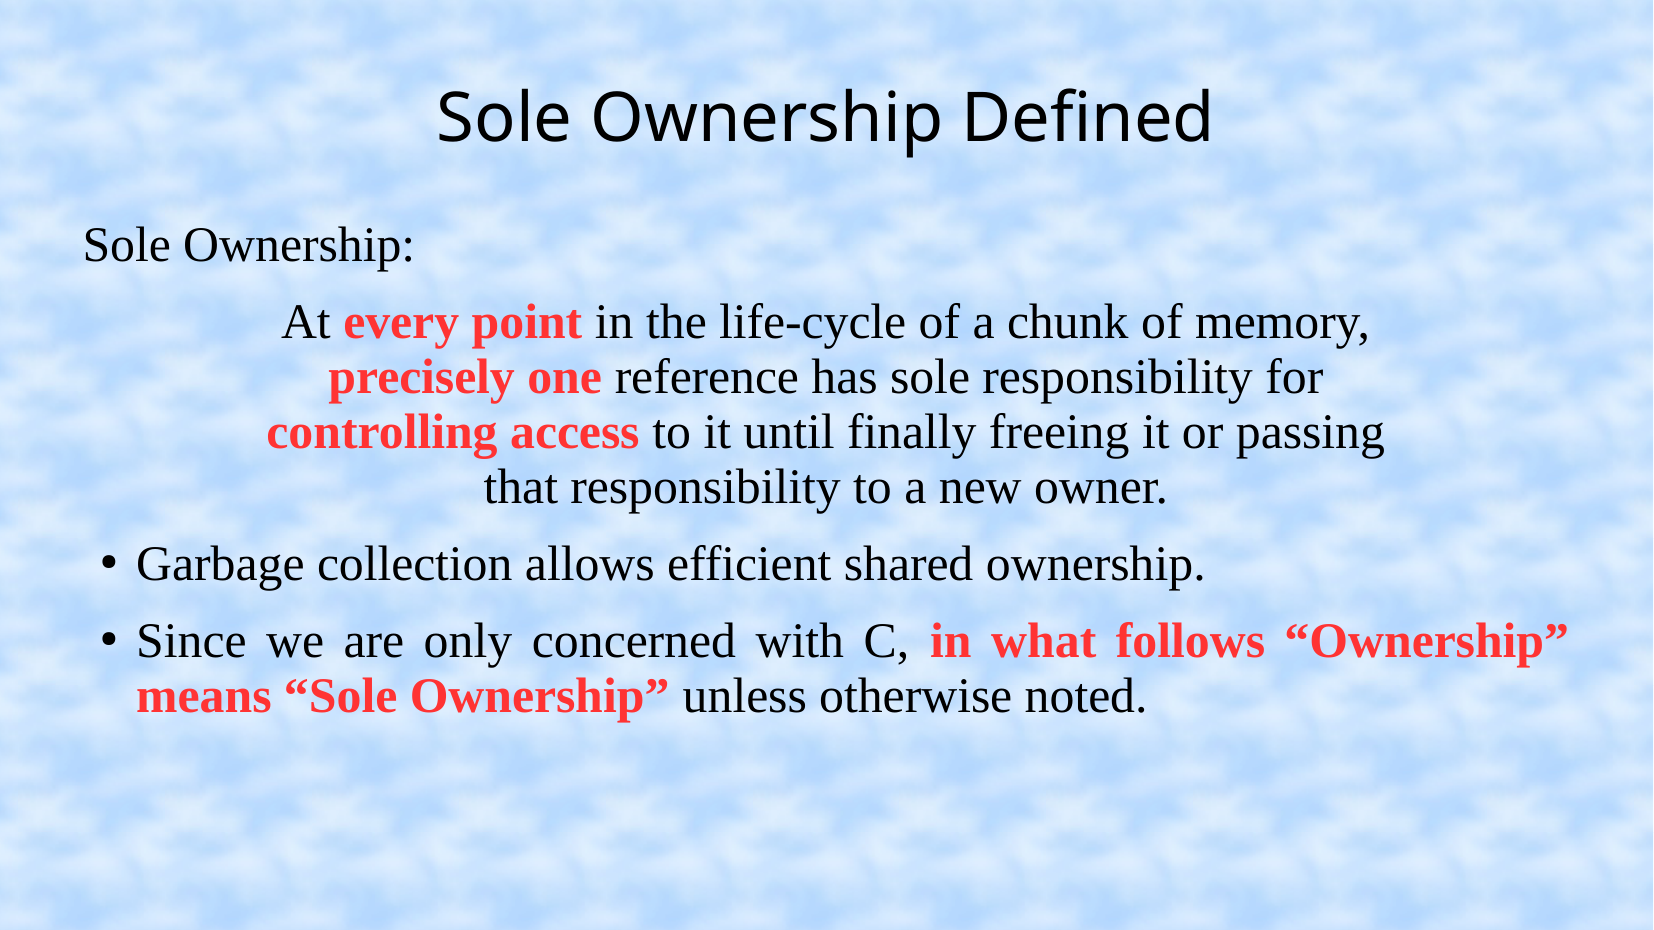

# Sole Ownership Defined
Sole Ownership:
At every point in the life-cycle of a chunk of memory, precisely one reference has sole responsibility for controlling access to it until finally freeing it or passing that responsibility to a new owner.
Garbage collection allows efficient shared ownership.
Since we are only concerned with C, in what follows “Ownership” means “Sole Ownership” unless otherwise noted.